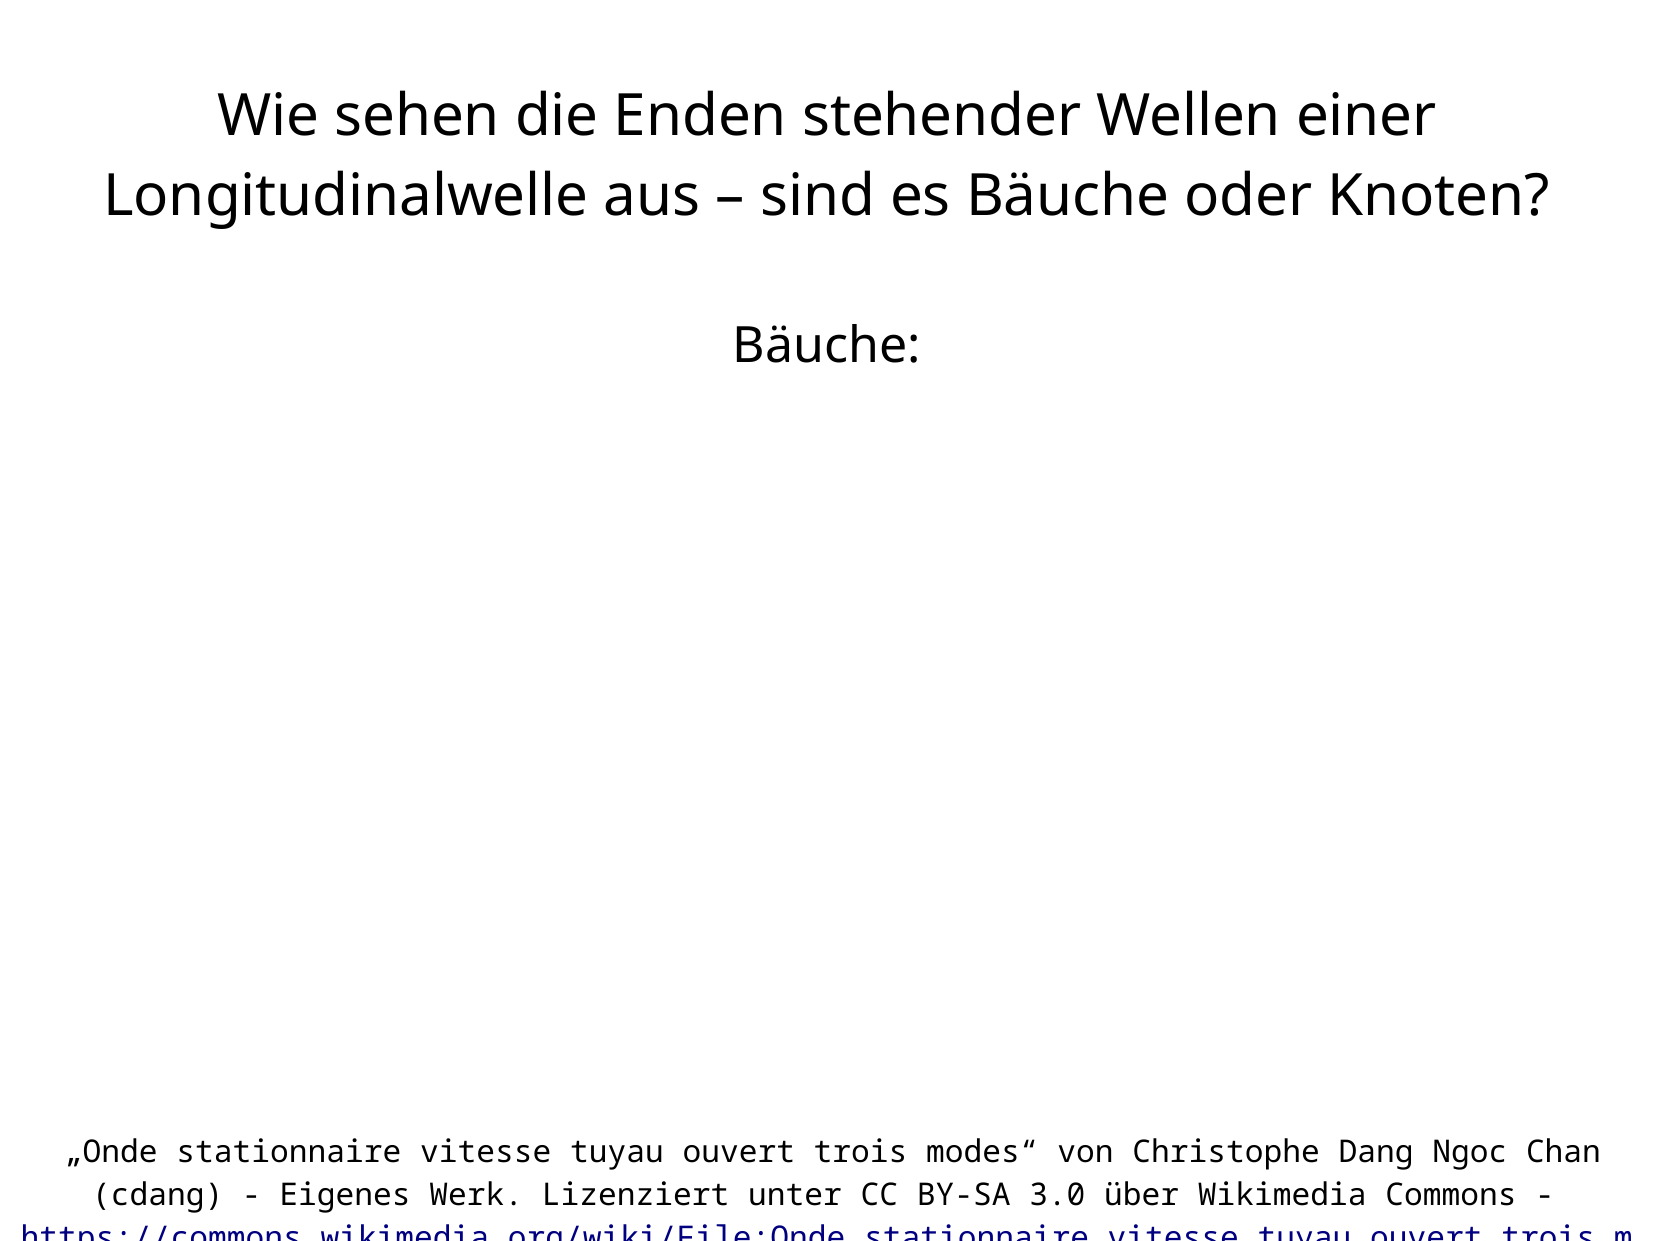

# Wie sehen die Enden stehender Wellen einer Longitudinalwelle aus – sind es Bäuche oder Knoten?
Bäuche:
„Onde stationnaire vitesse tuyau ouvert trois modes“ von Christophe Dang Ngoc Chan (cdang) - Eigenes Werk. Lizenziert unter CC BY-SA 3.0 über Wikimedia Commons - https://commons.wikimedia.org/wiki/File:Onde_stationnaire_vitesse_tuyau_ouvert_trois_modes.svg